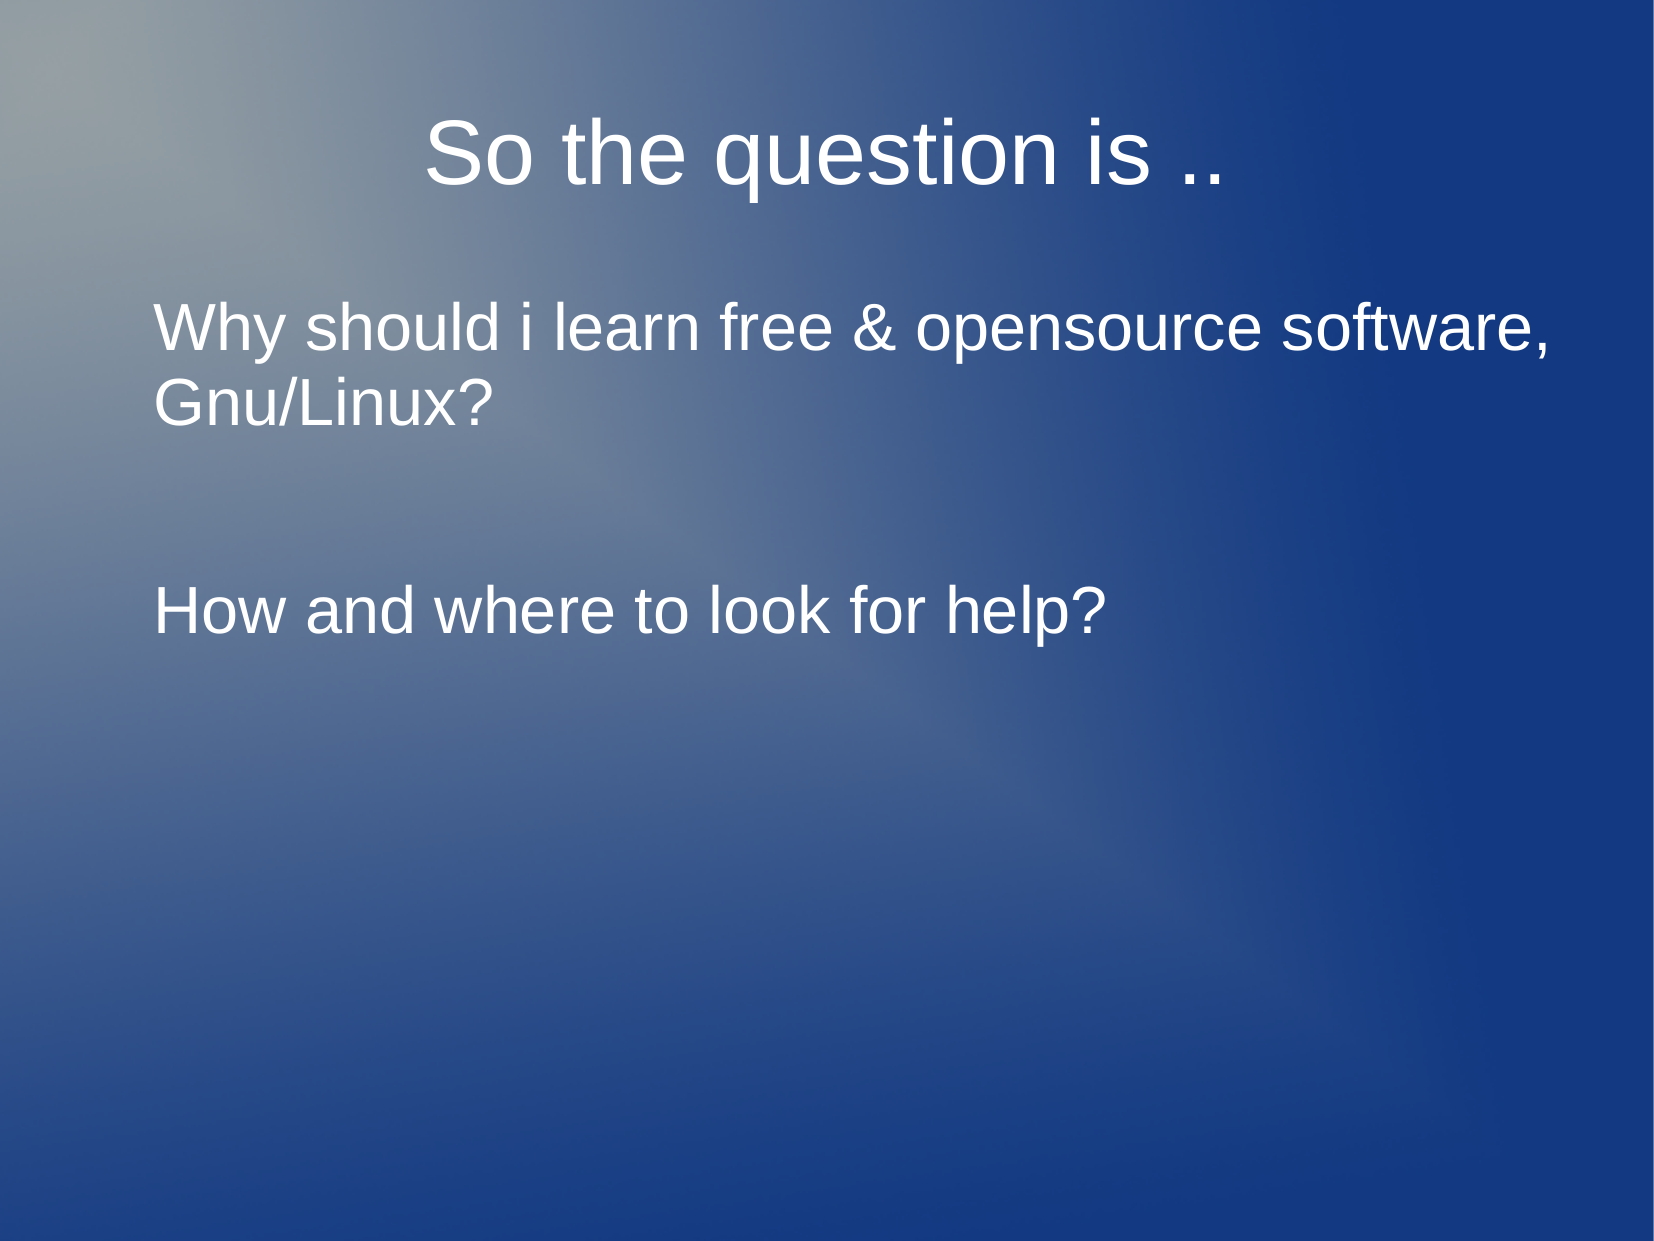

# So the question is ..
Why should i learn free & opensource software, Gnu/Linux?
How and where to look for help?